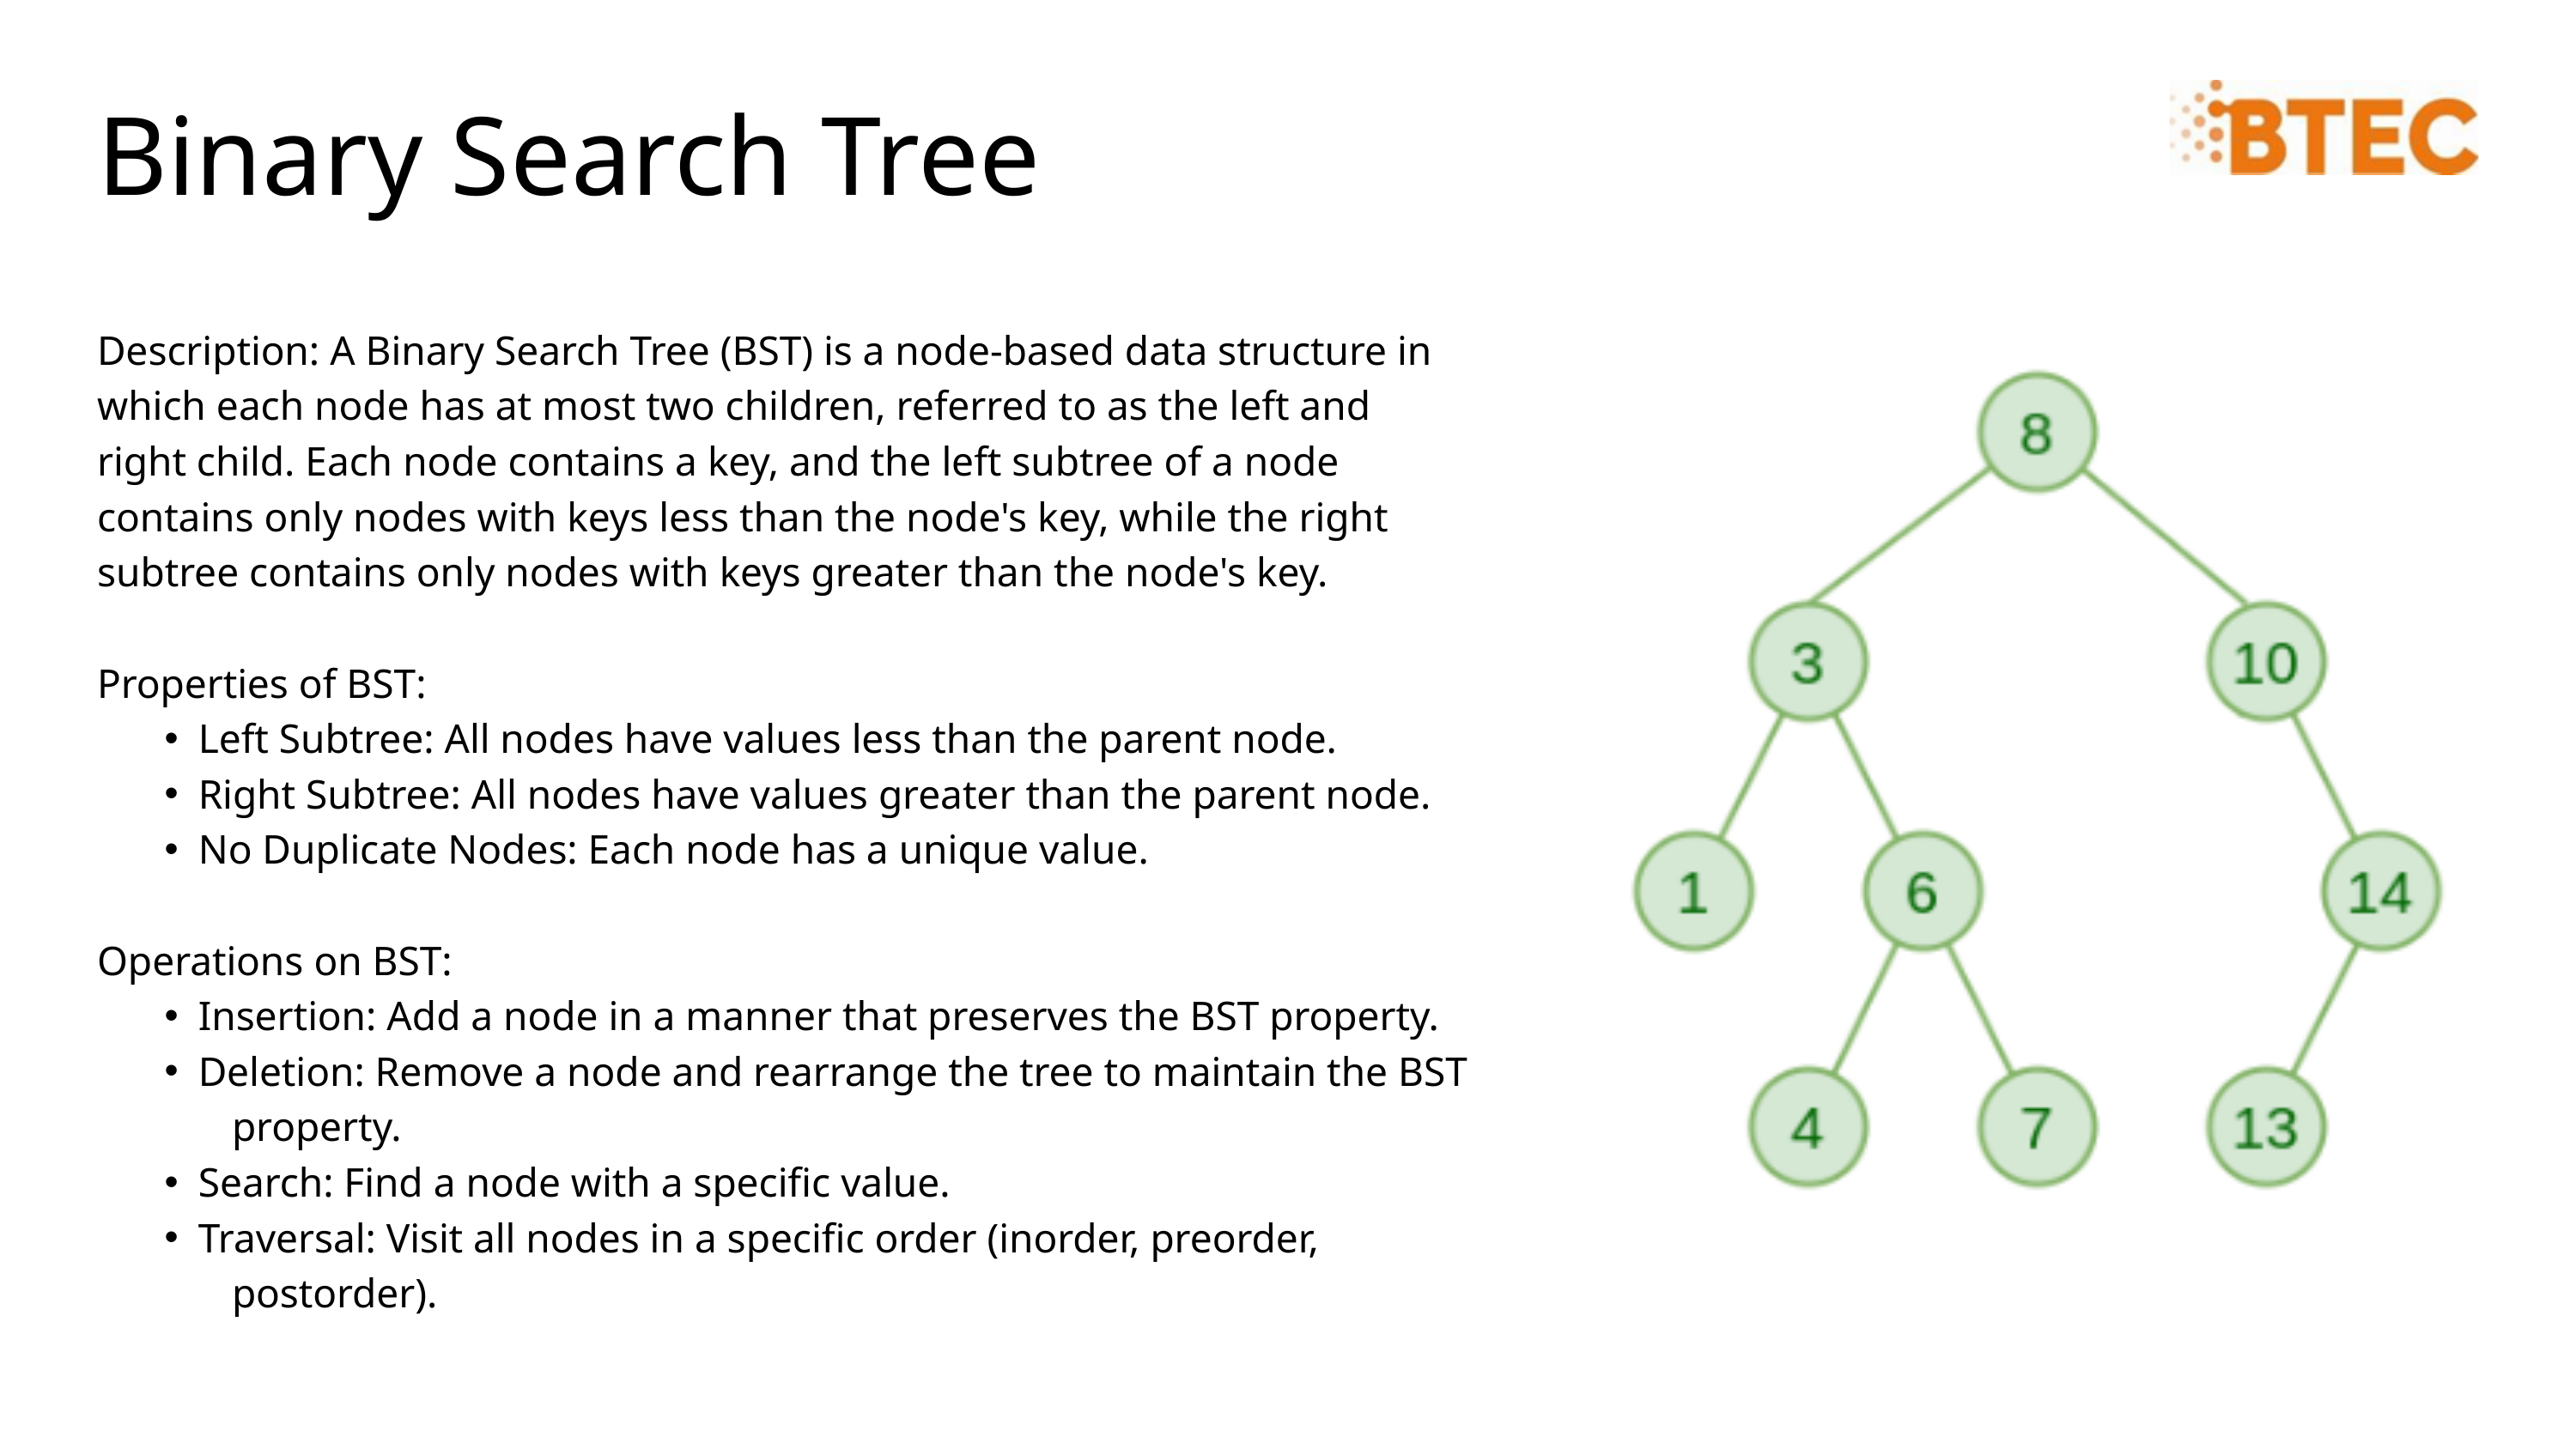

Binary Search Tree
Description: A Binary Search Tree (BST) is a node-based data structure in which each node has at most two children, referred to as the left and right child. Each node contains a key, and the left subtree of a node contains only nodes with keys less than the node's key, while the right subtree contains only nodes with keys greater than the node's key.
Properties of BST:
Left Subtree: All nodes have values less than the parent node.
Right Subtree: All nodes have values greater than the parent node.
No Duplicate Nodes: Each node has a unique value.
Operations on BST:
Insertion: Add a node in a manner that preserves the BST property.
Deletion: Remove a node and rearrange the tree to maintain the BST property.
Search: Find a node with a specific value.
Traversal: Visit all nodes in a specific order (inorder, preorder, postorder).